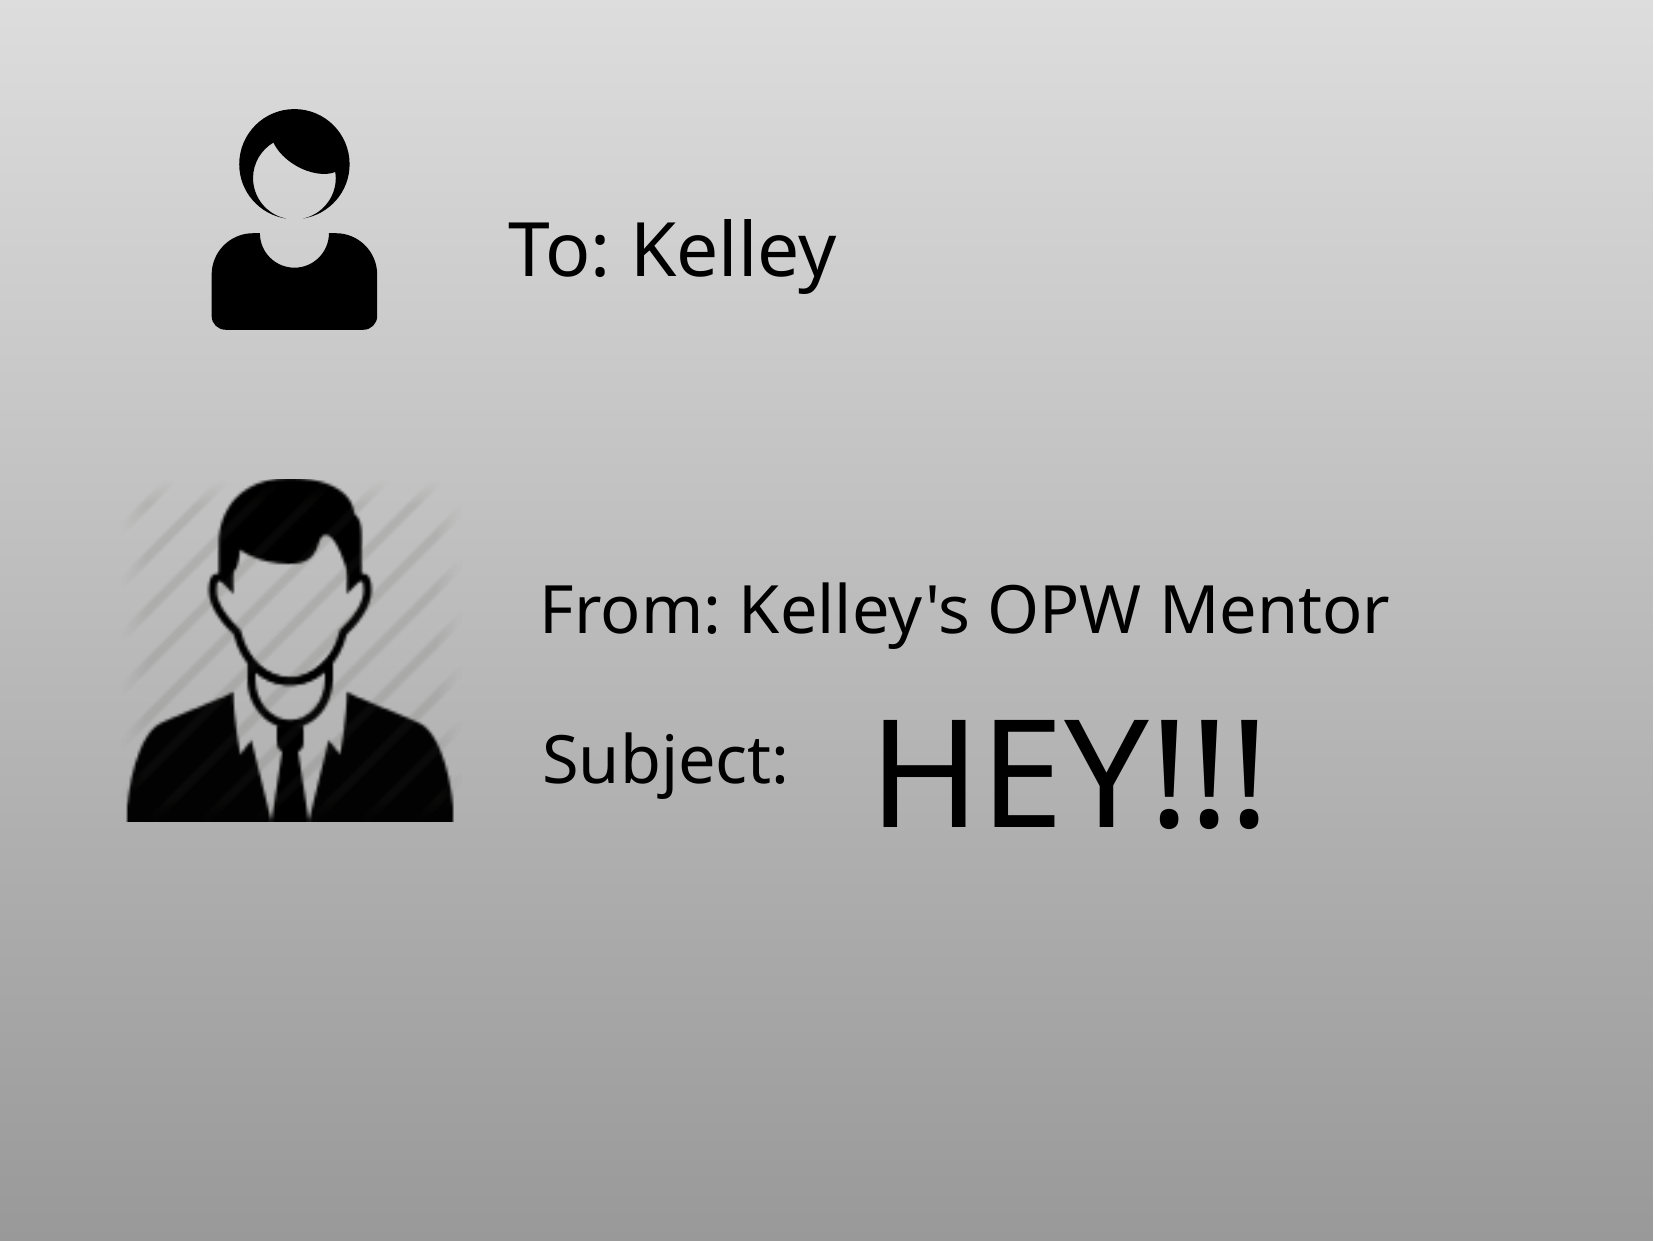

To: Kelley
From: Kelley's OPW Mentor
HEY!!!
Subject: